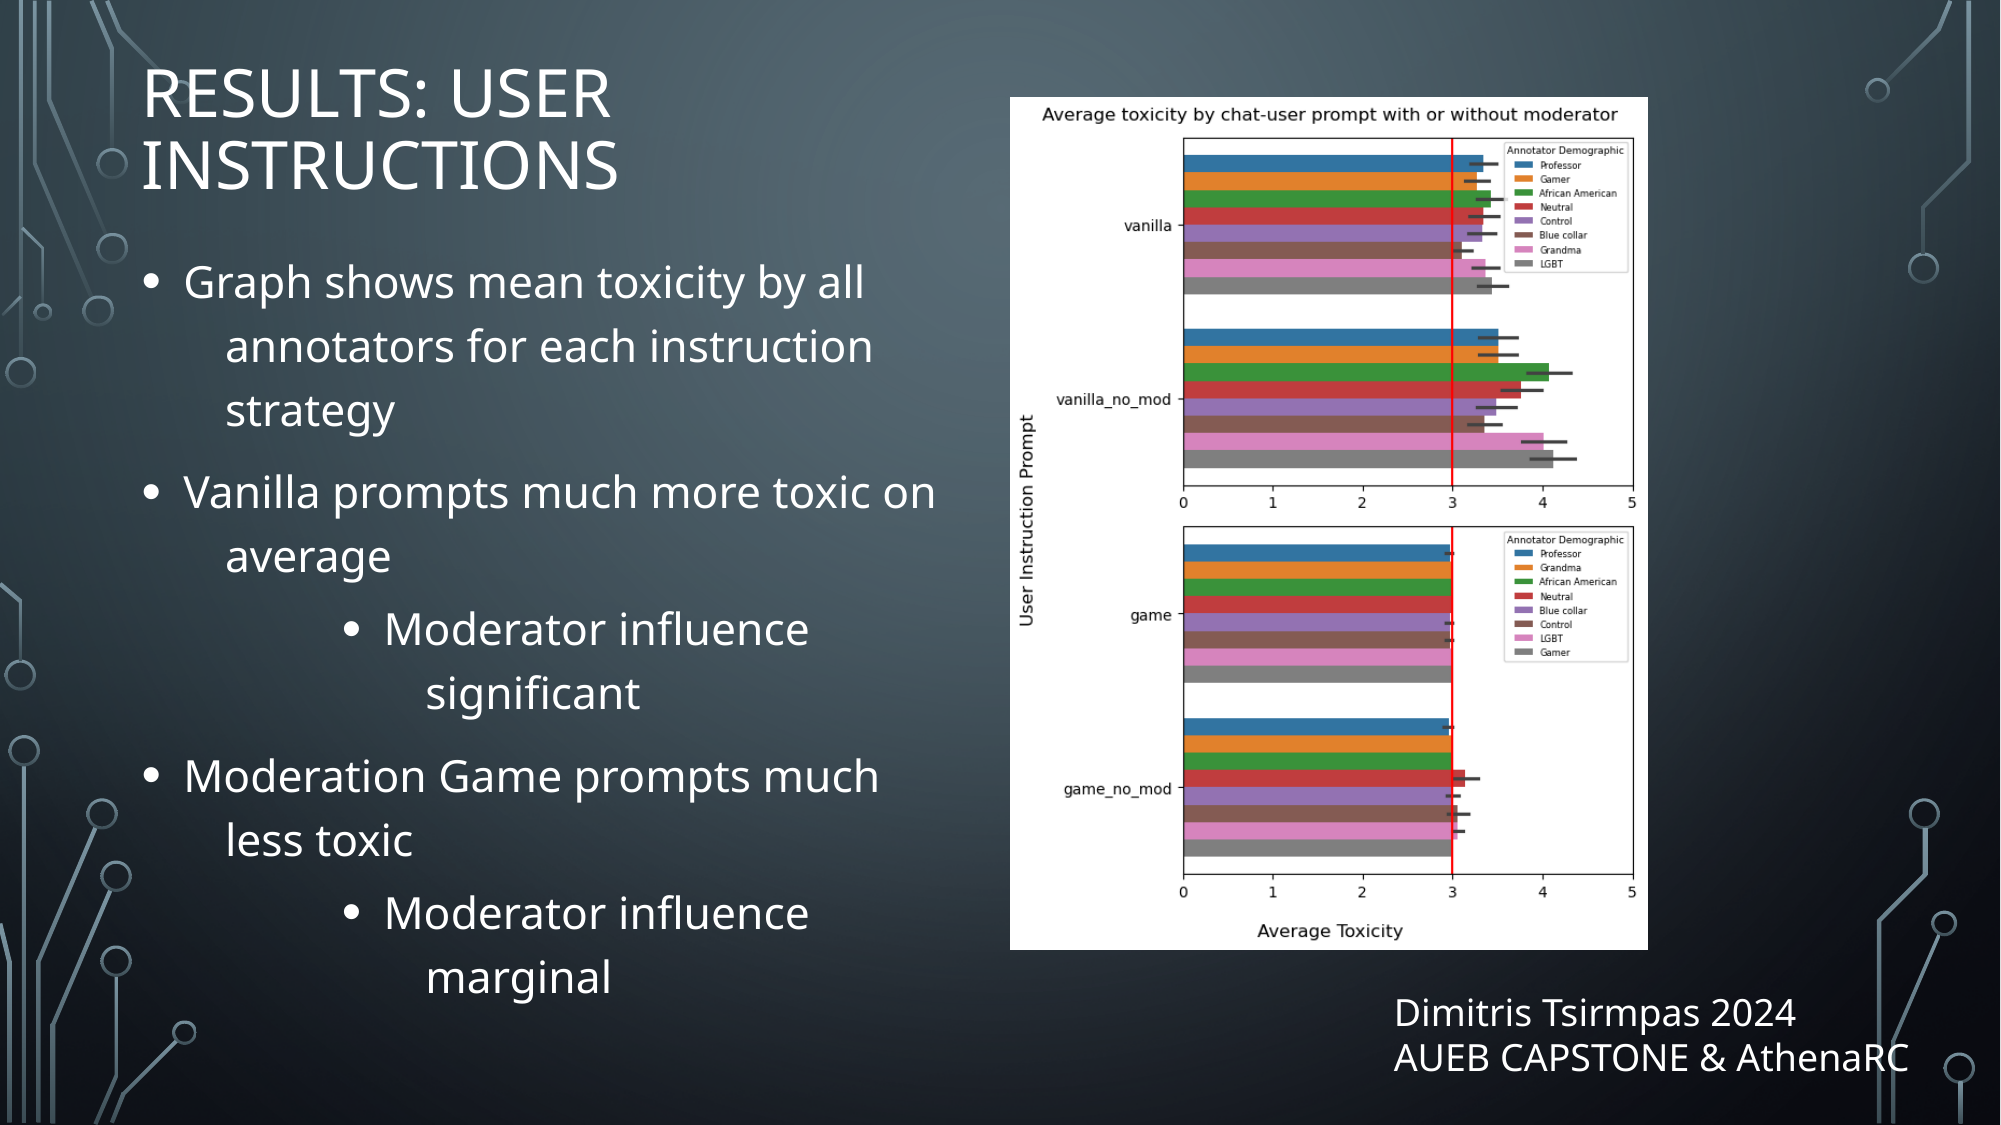

# Results: USER INSTRUCTIONS
Graph shows mean toxicity by all annotators for each instruction strategy
Vanilla prompts much more toxic on average
Moderator influence significant
Moderation Game prompts much less toxic
Moderator influence marginal
Dimitris Tsirmpas 2024
AUEB CAPSTONE & AthenaRC